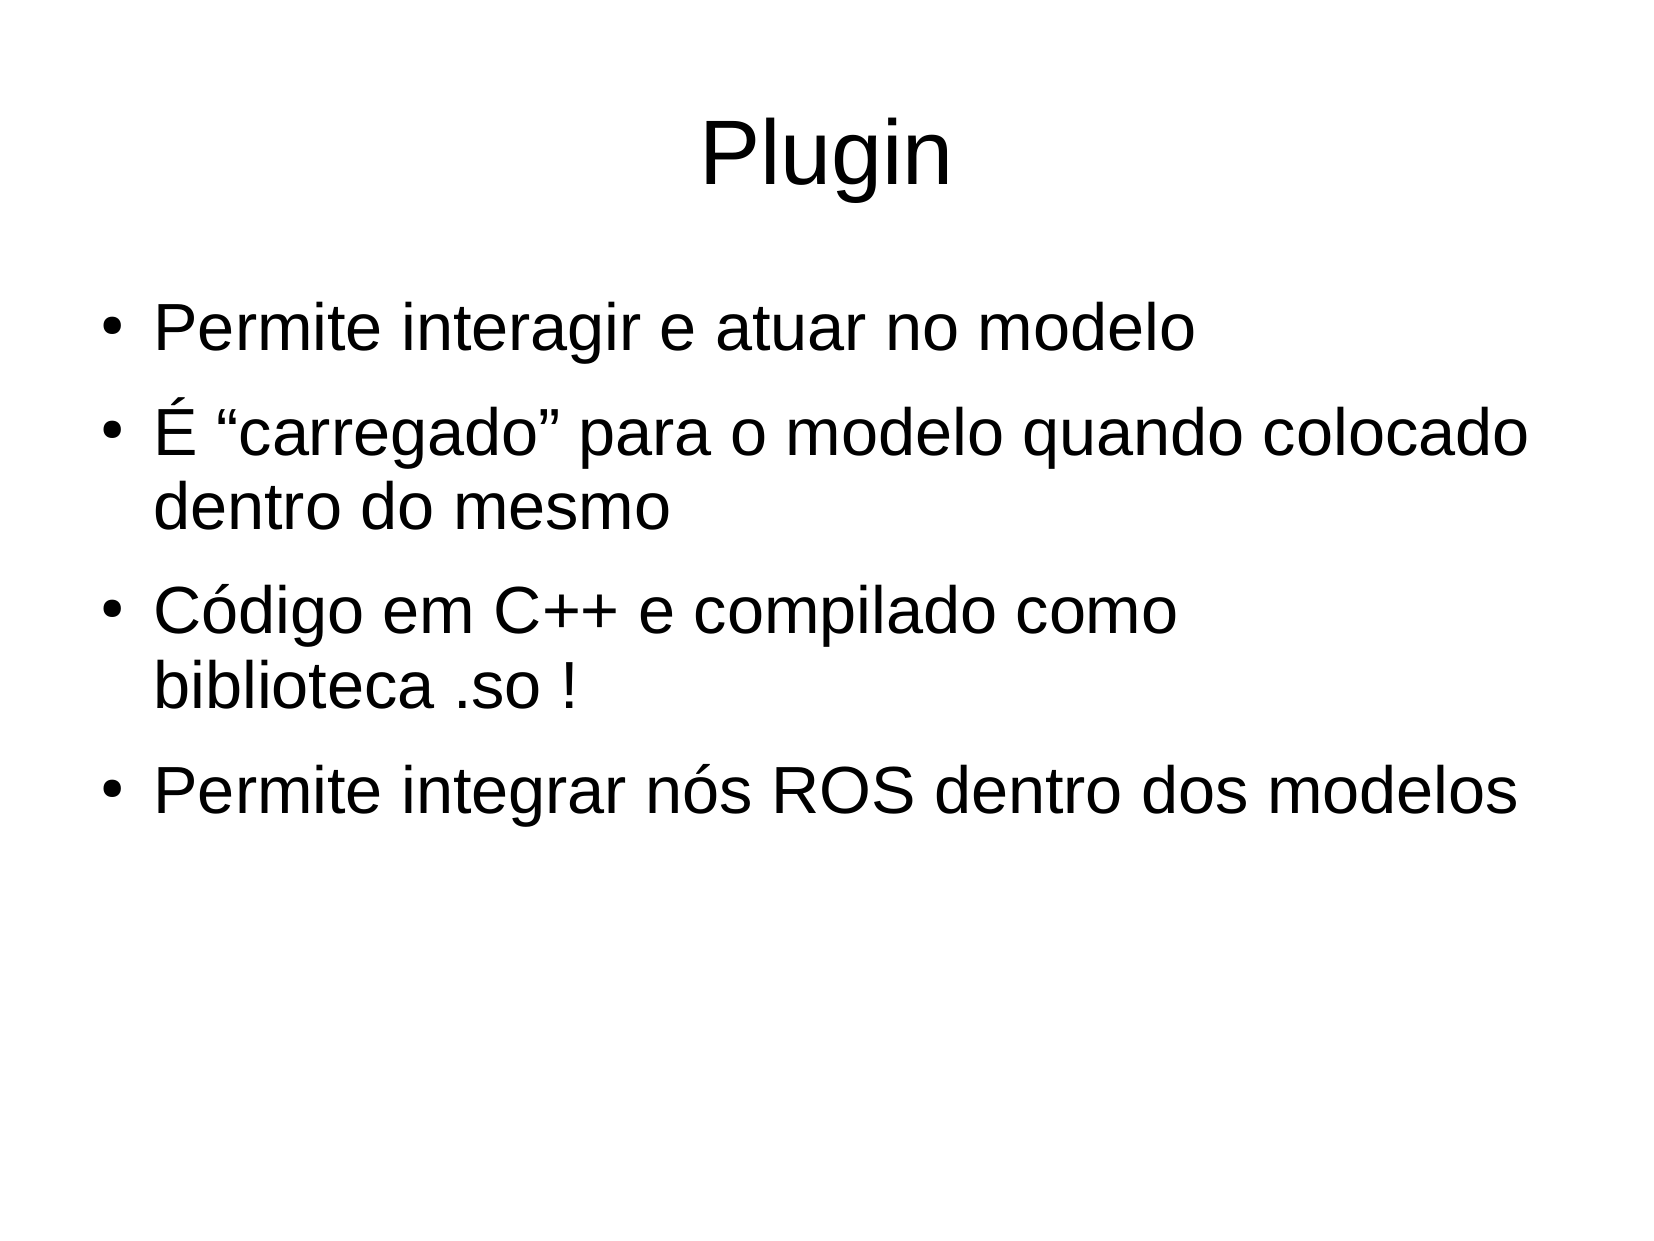

# Plugin
Permite interagir e atuar no modelo
É “carregado” para o modelo quando colocado dentro do mesmo
Código em C++ e compilado como biblioteca .so !
Permite integrar nós ROS dentro dos modelos